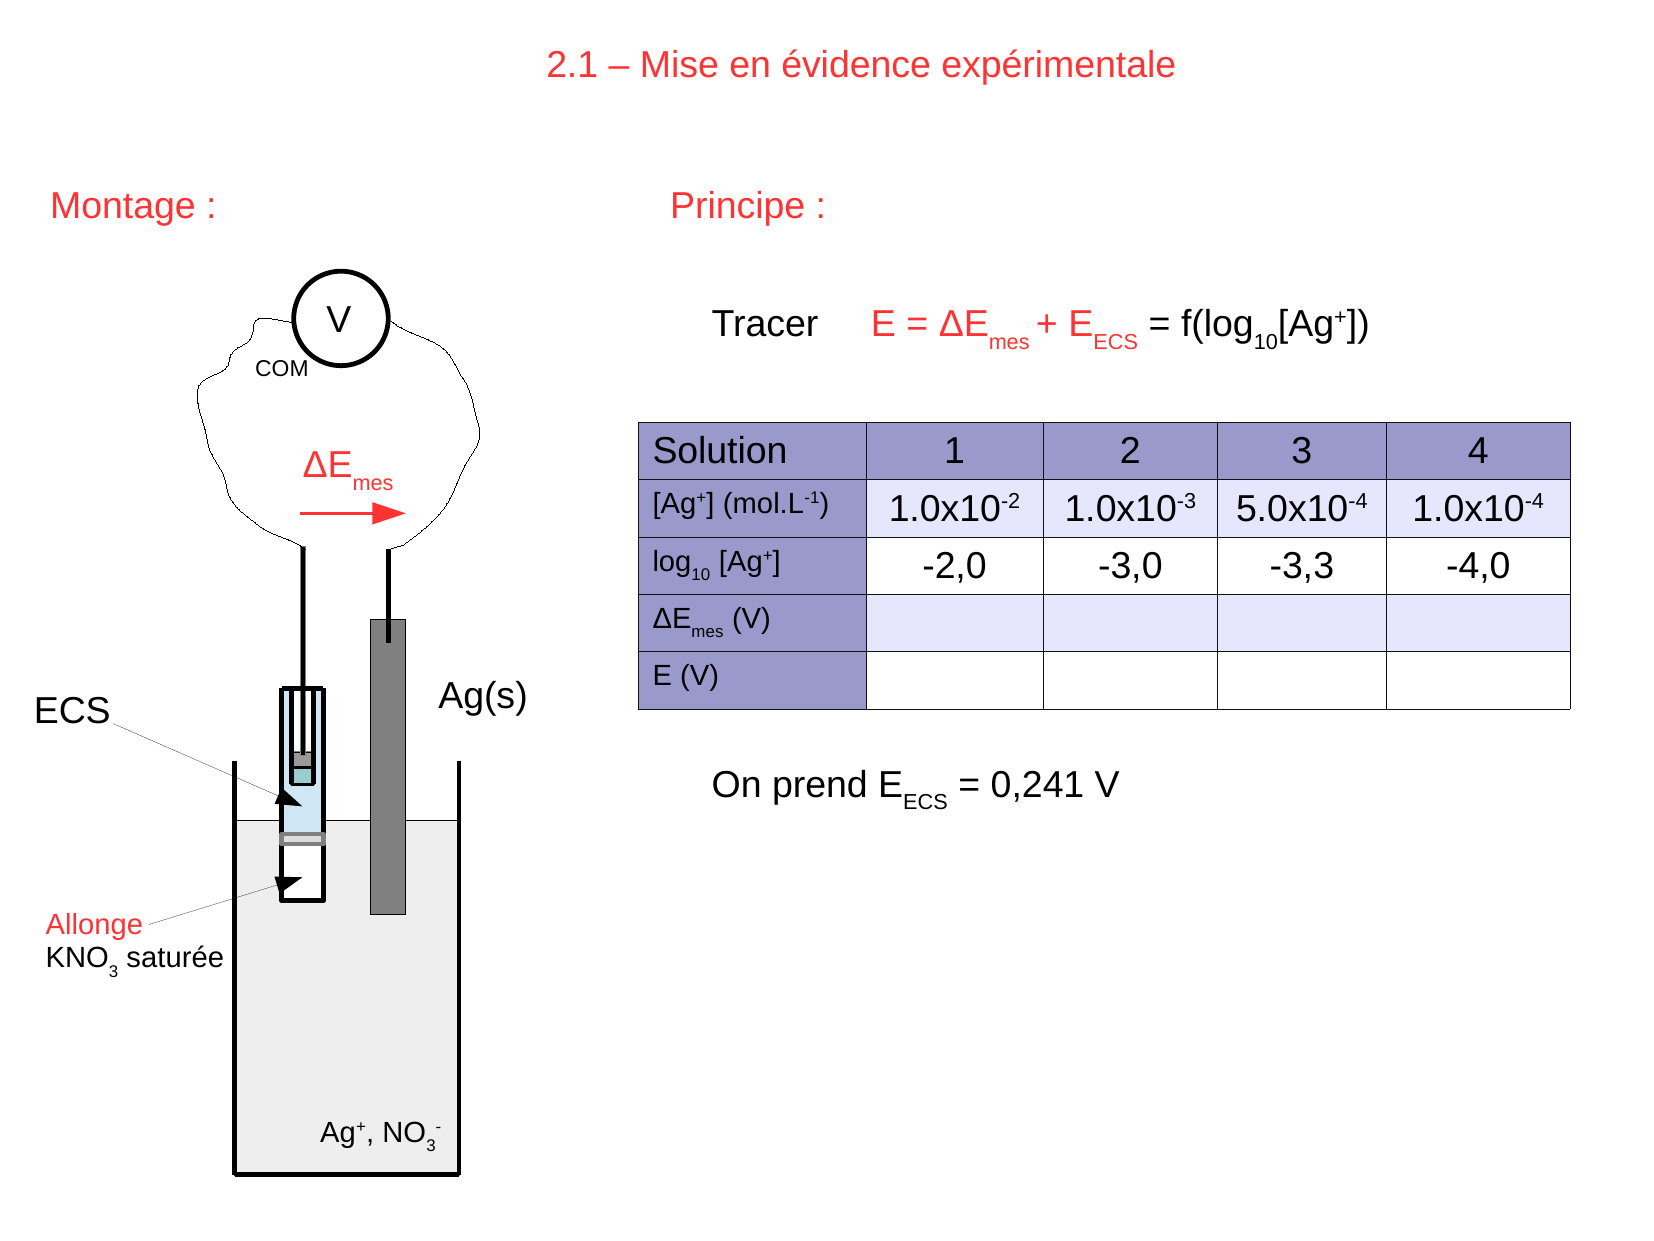

2.1 – Mise en évidence expérimentale
Montage :
Principe :
V
Tracer E = ΔEmes + EECS = f(log10[Ag+])
COM
| Solution | 1 | 2 | 3 | 4 |
| --- | --- | --- | --- | --- |
| [Ag+] (mol.L-1) | 1.0x10-2 | 1.0x10-3 | 5.0x10-4 | 1.0x10-4 |
| log10 [Ag+] | -2,0 | -3,0 | -3,3 | -4,0 |
| ΔEmes (V) | | | | |
| E (V) | | | | |
ΔEmes
Ag(s)
ECS
On prend EECS = 0,241 V
Allonge
KNO3 saturée
Ag+, NO3-